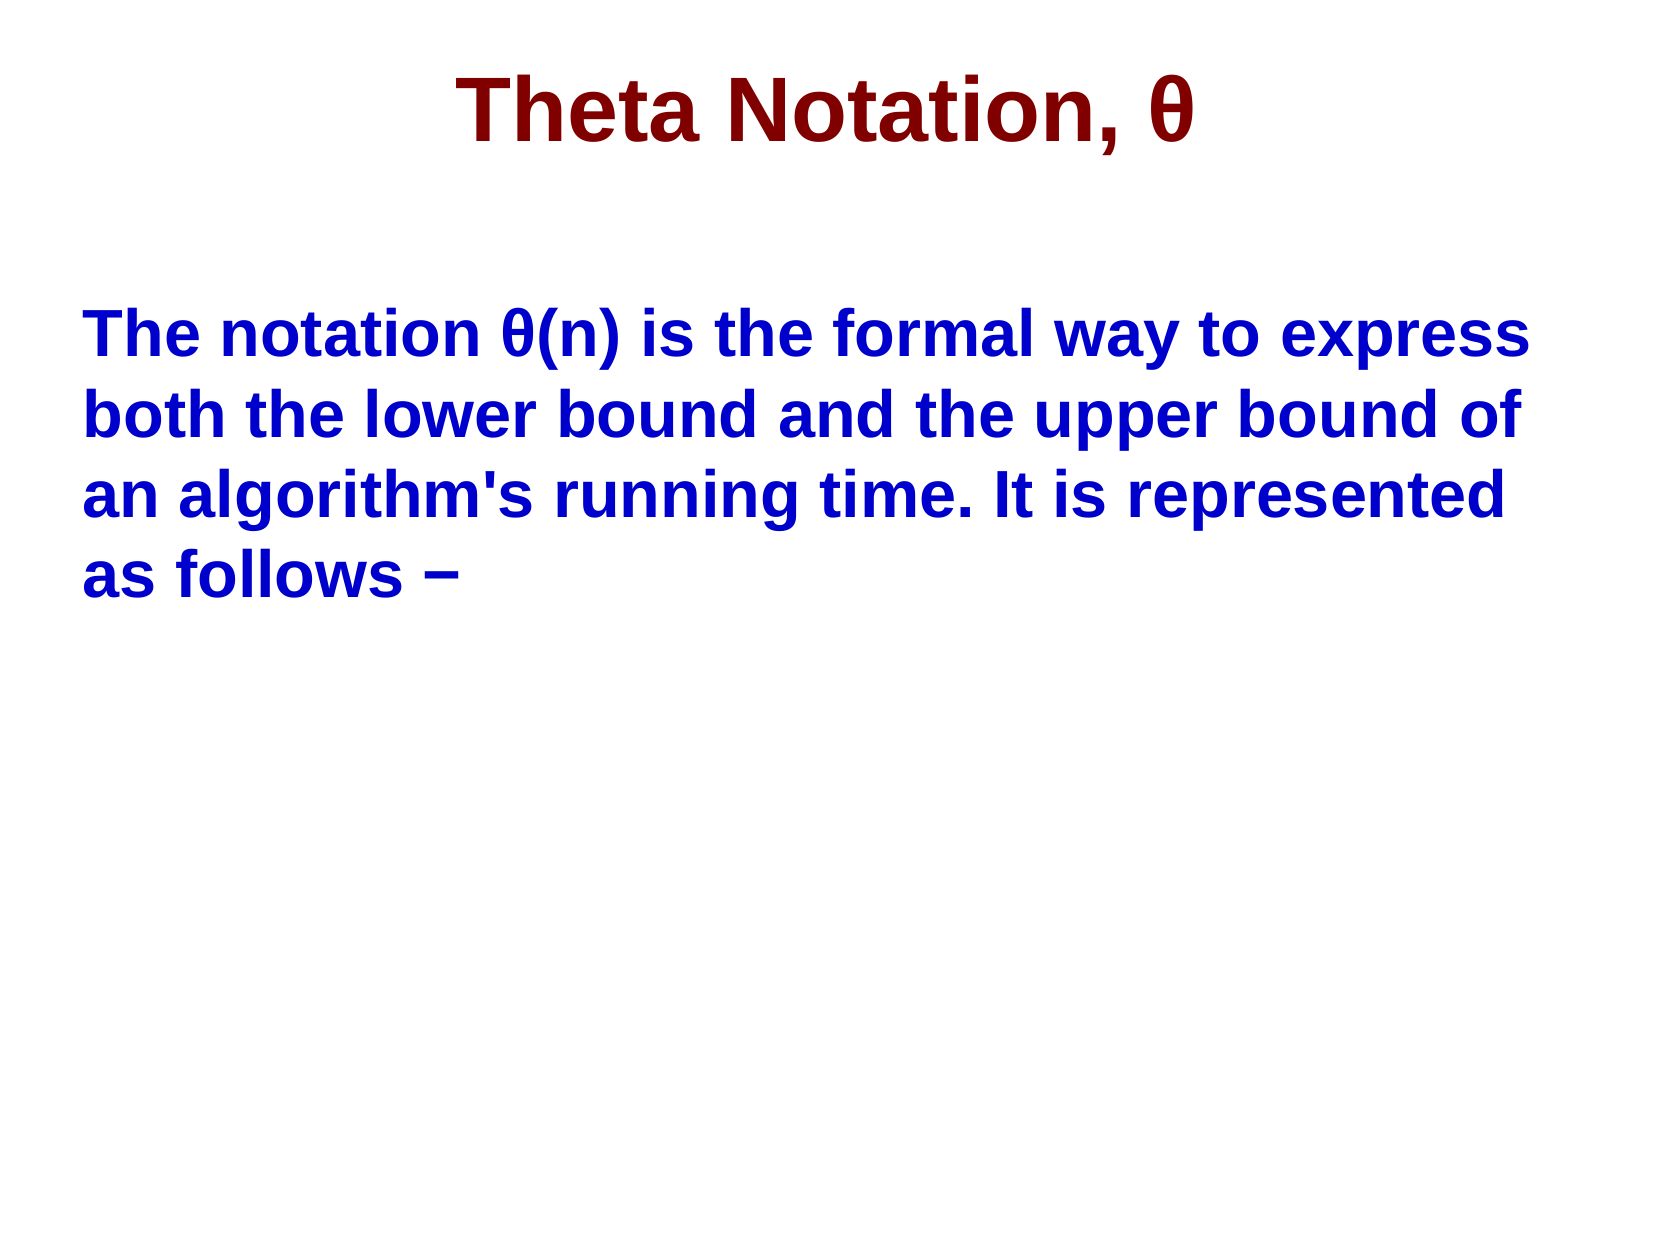

# Theta Notation, θ
The notation θ(n) is the formal way to express both the lower bound and the upper bound of an algorithm's running time. It is represented as follows −